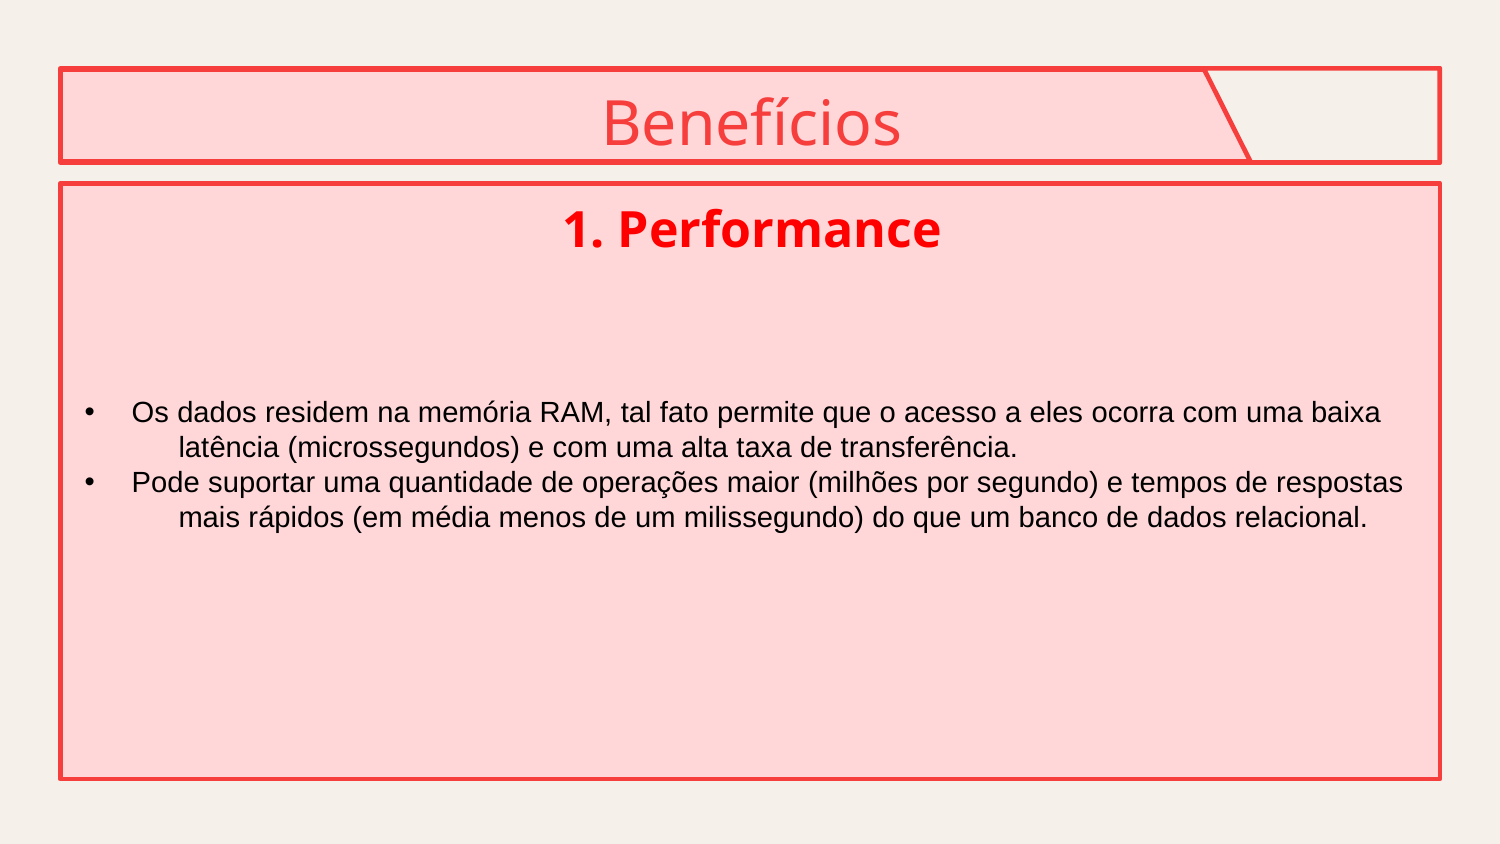

# Benefícios
1. Performance
Os dados residem na memória RAM, tal fato permite que o acesso a eles ocorra com uma baixa latência (microssegundos) e com uma alta taxa de transferência.
Pode suportar uma quantidade de operações maior (milhões por segundo) e tempos de respostas mais rápidos (em média menos de um milissegundo) do que um banco de dados relacional.